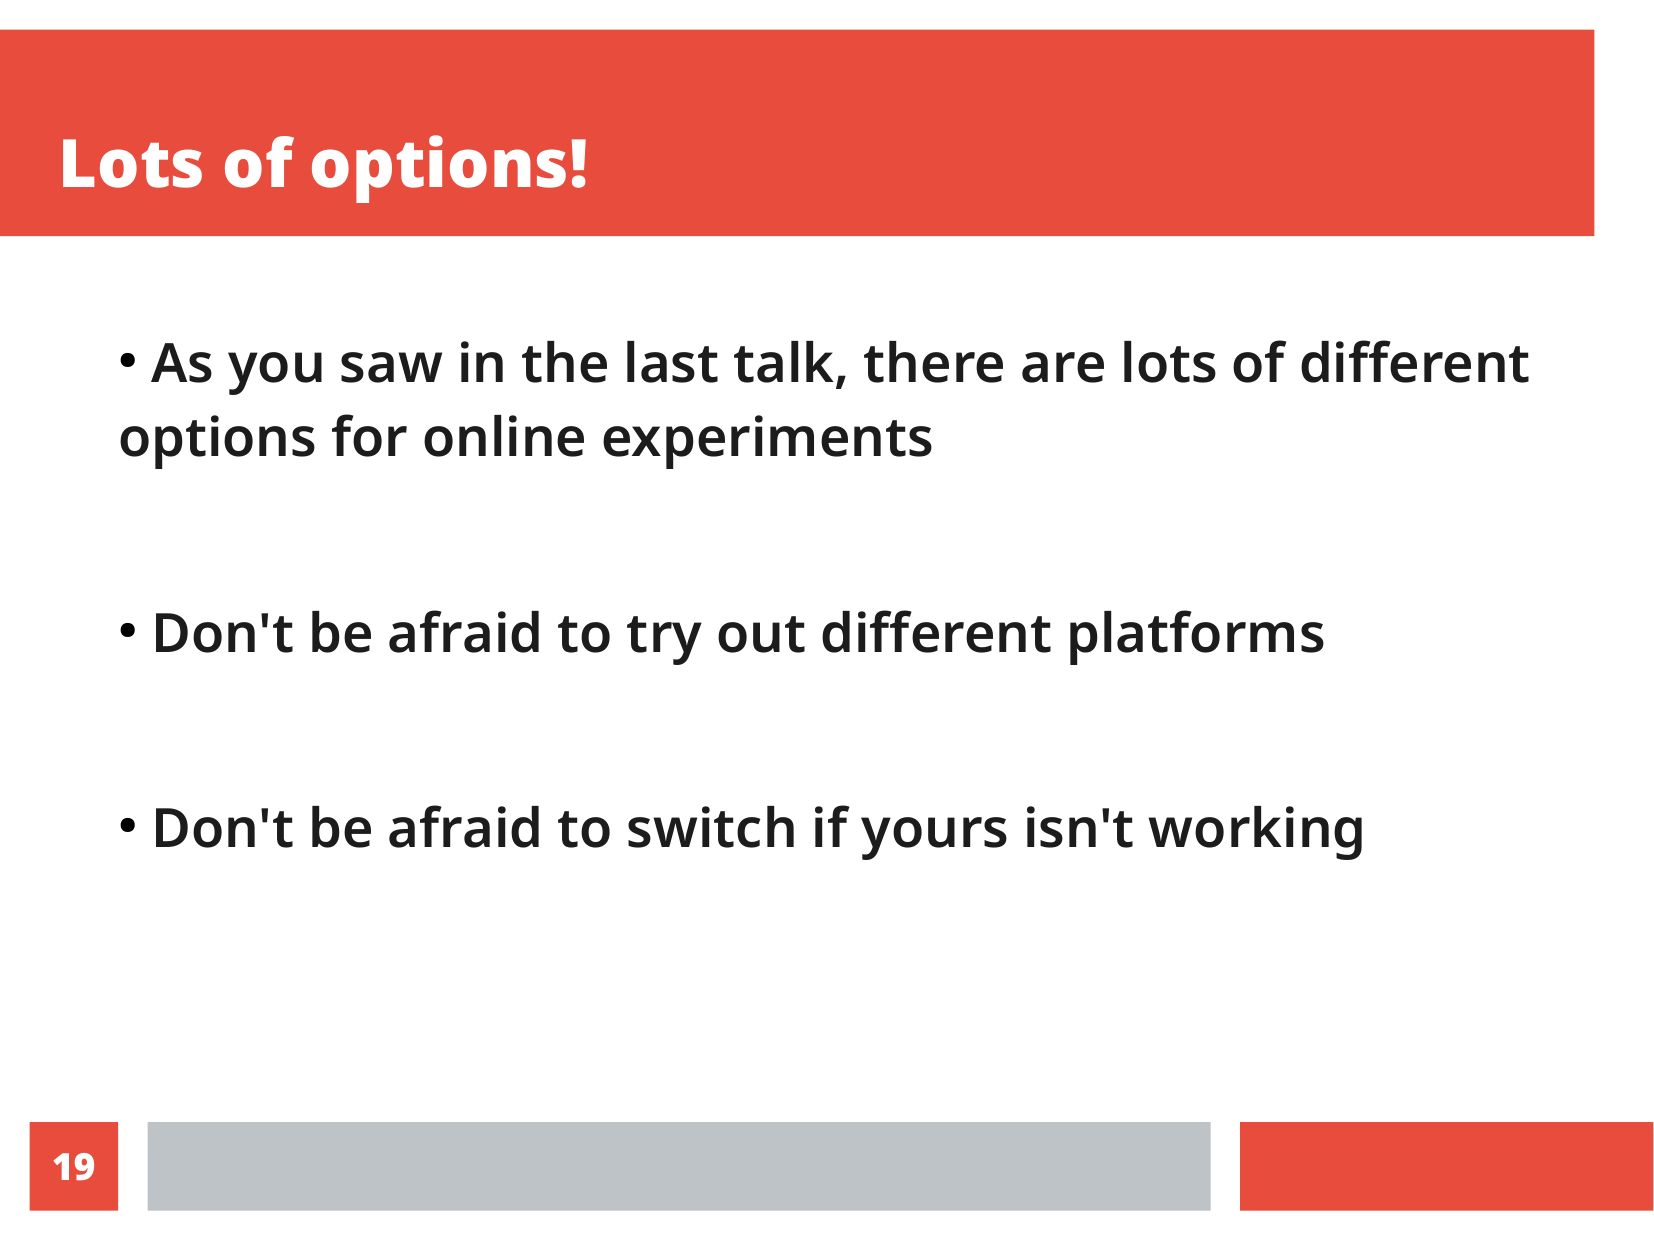

# Lots of options!
 As you saw in the last talk, there are lots of different options for online experiments
 Don't be afraid to try out different platforms
 Don't be afraid to switch if yours isn't working
19